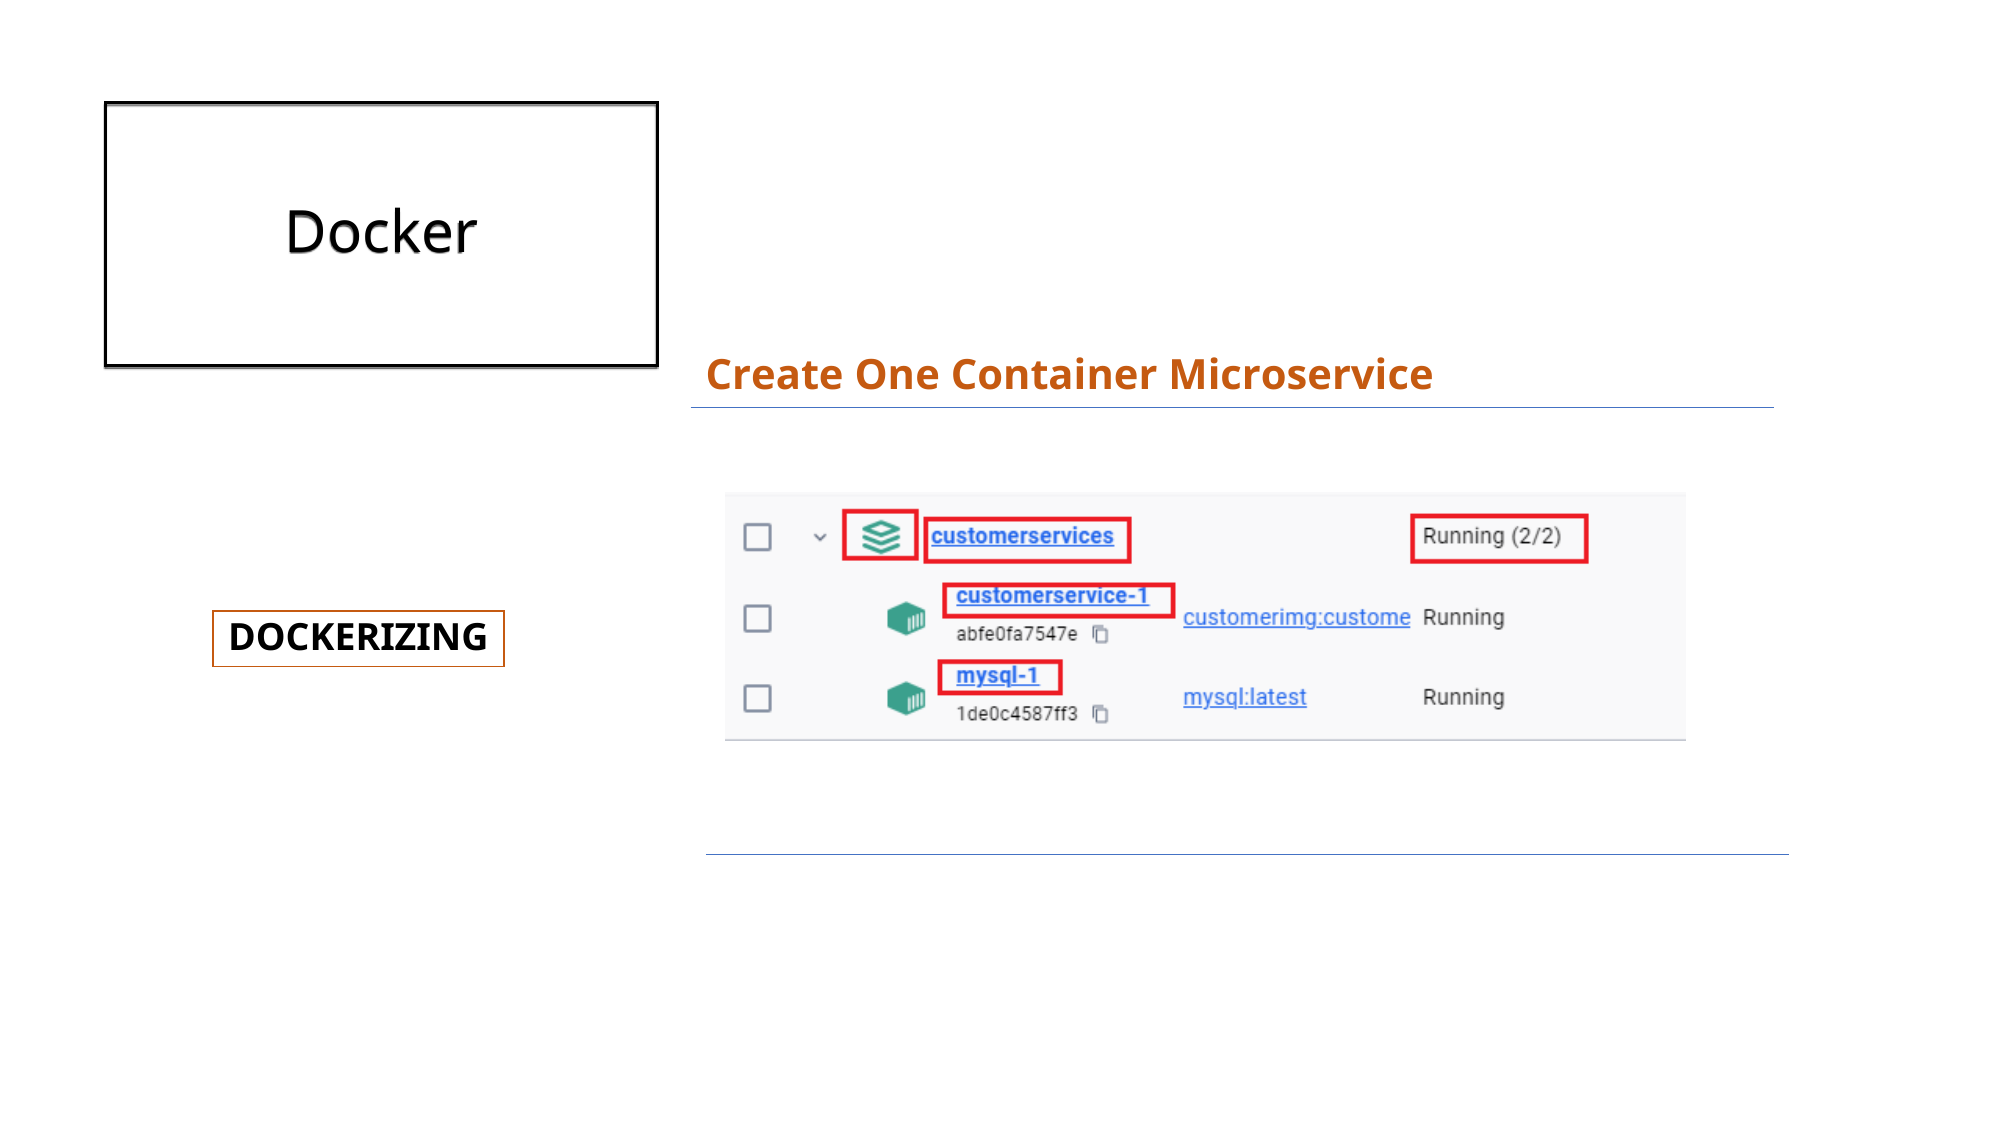

# Docker
Create One Container Microservice
DOCKERIZING